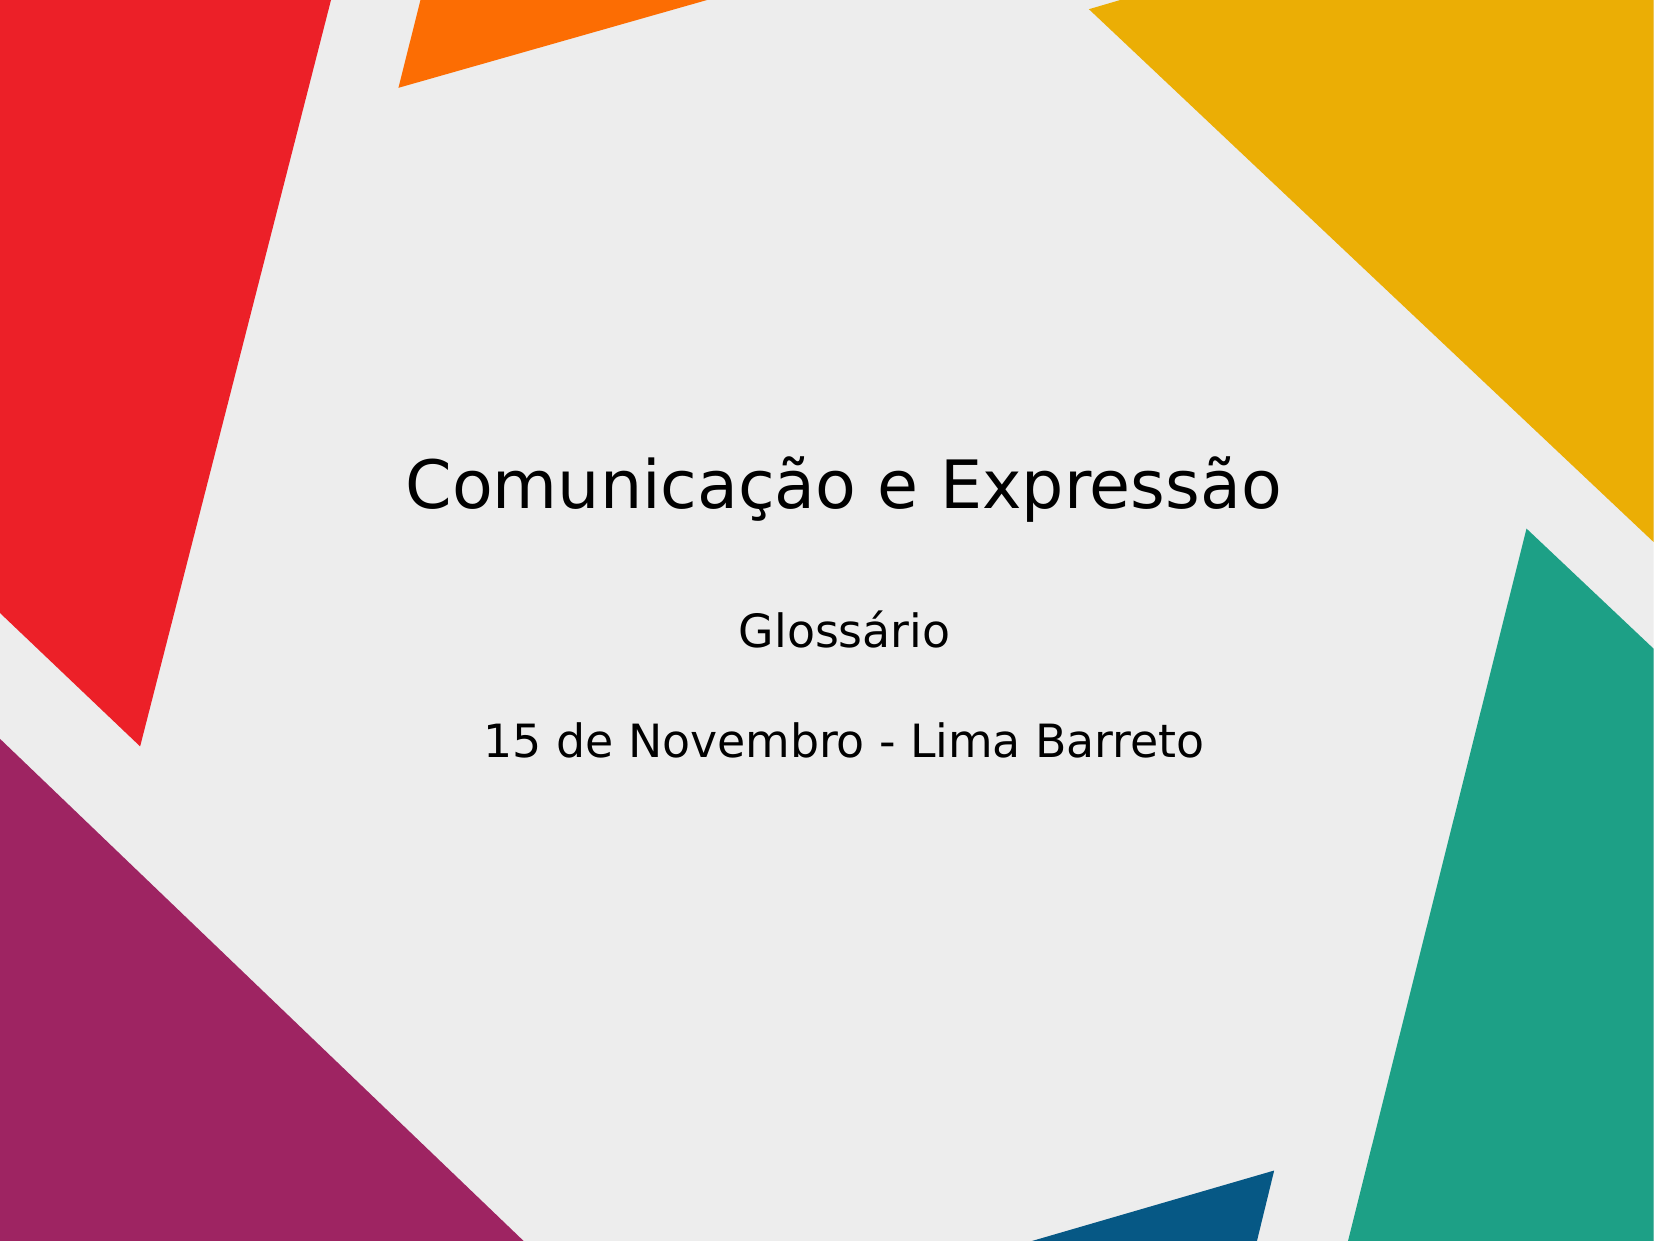

Comunicação e Expressão
Glossário
15 de Novembro - Lima Barreto